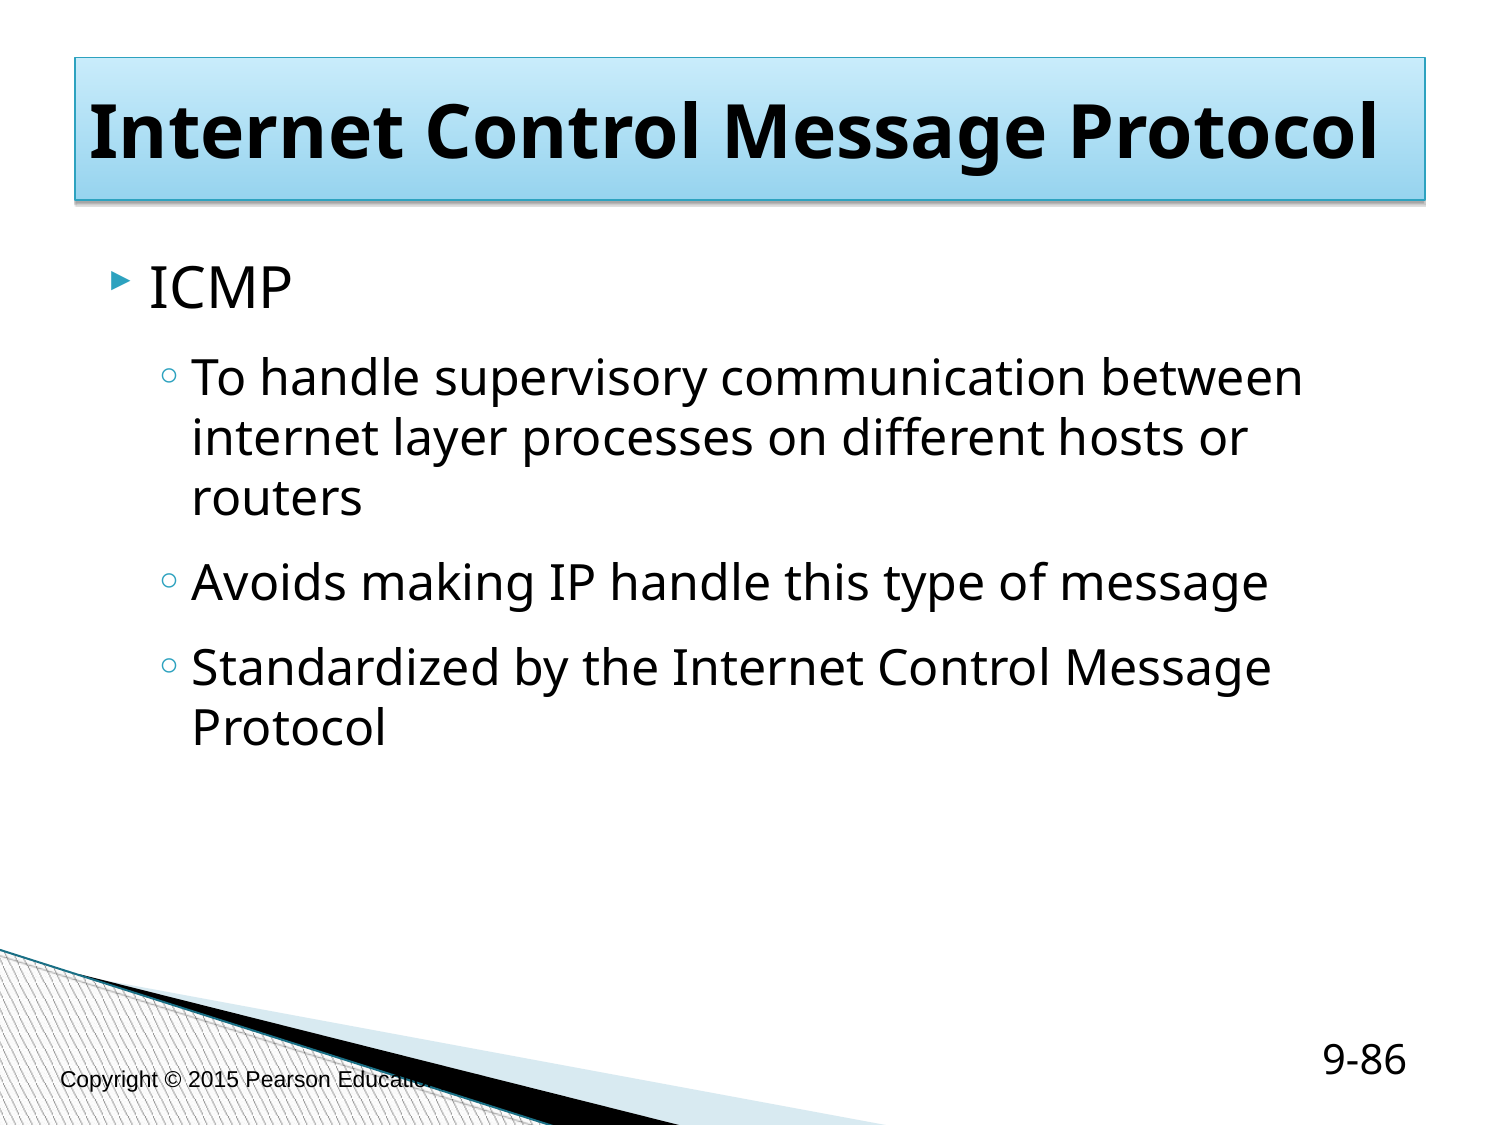

Internet Control Message Protocol
# ICMP
To handle supervisory communication between internet layer processes on different hosts or routers
Avoids making IP handle this type of message
Standardized by the Internet Control Message Protocol
Copyright © 2015 Pearson Education, Inc.